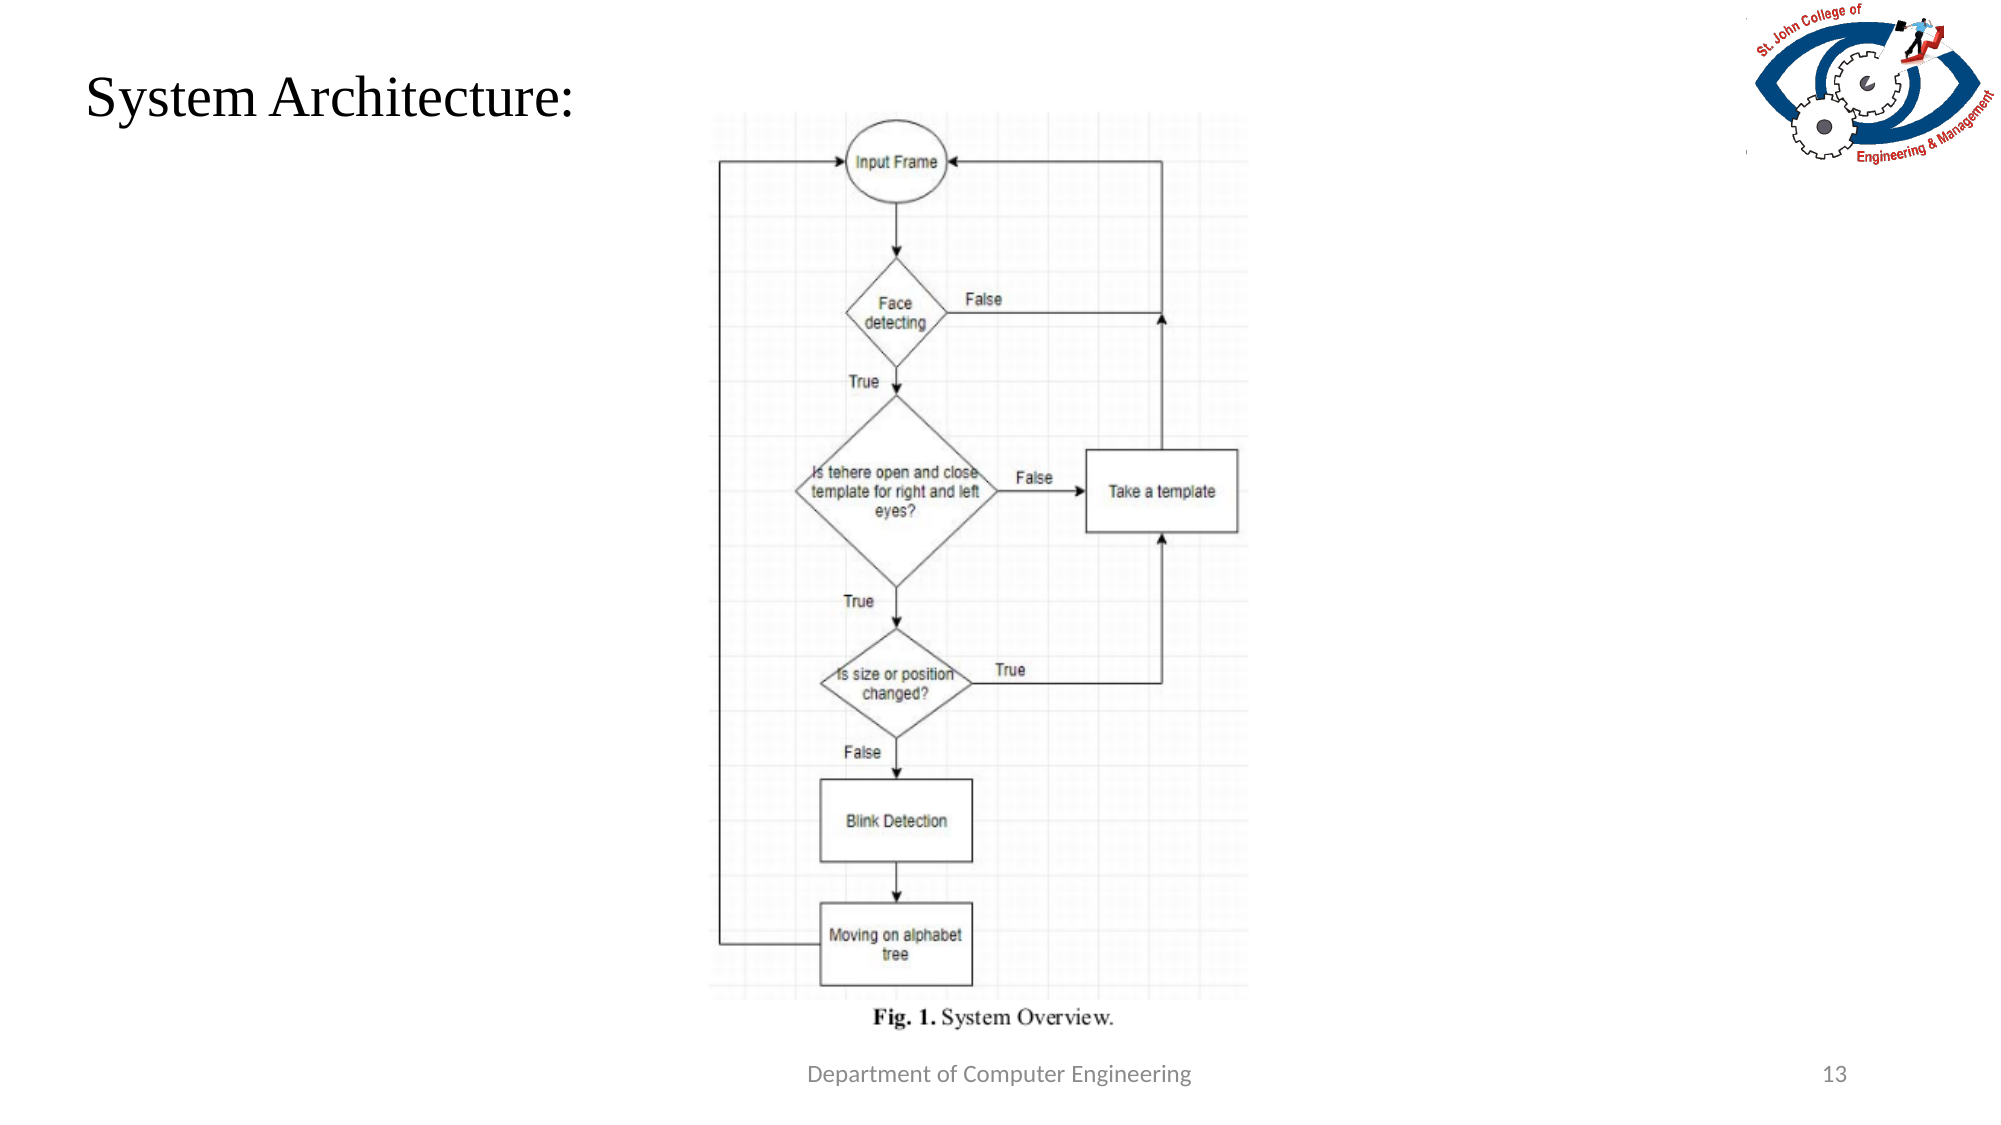

# System Architecture:
Department of Computer Engineering